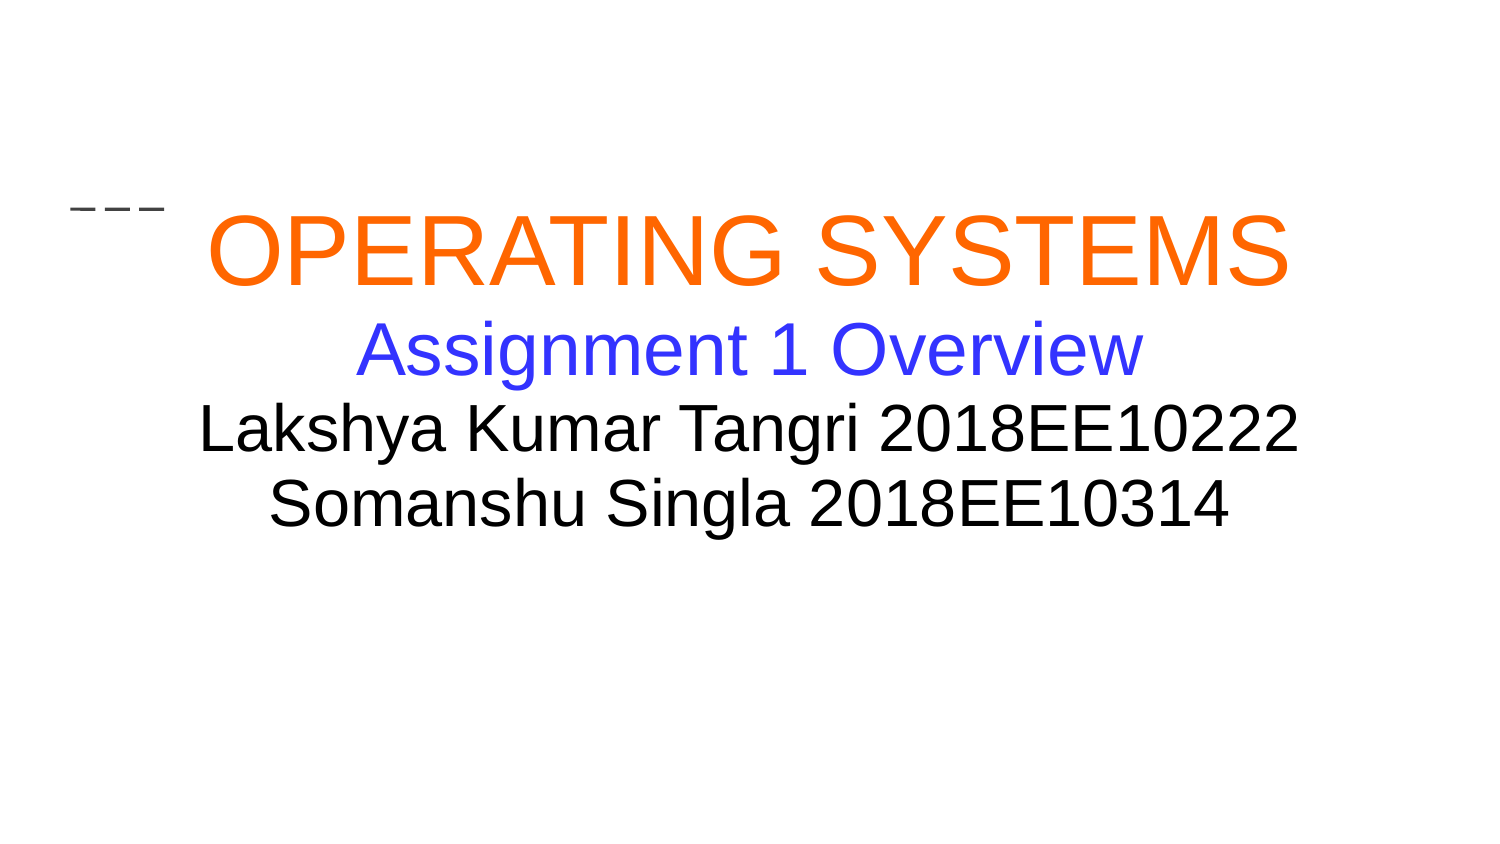

# OPERATING SYSTEMS
Assignment 1 Overview
Lakshya Kumar Tangri 2018EE10222
Somanshu Singla 2018EE10314